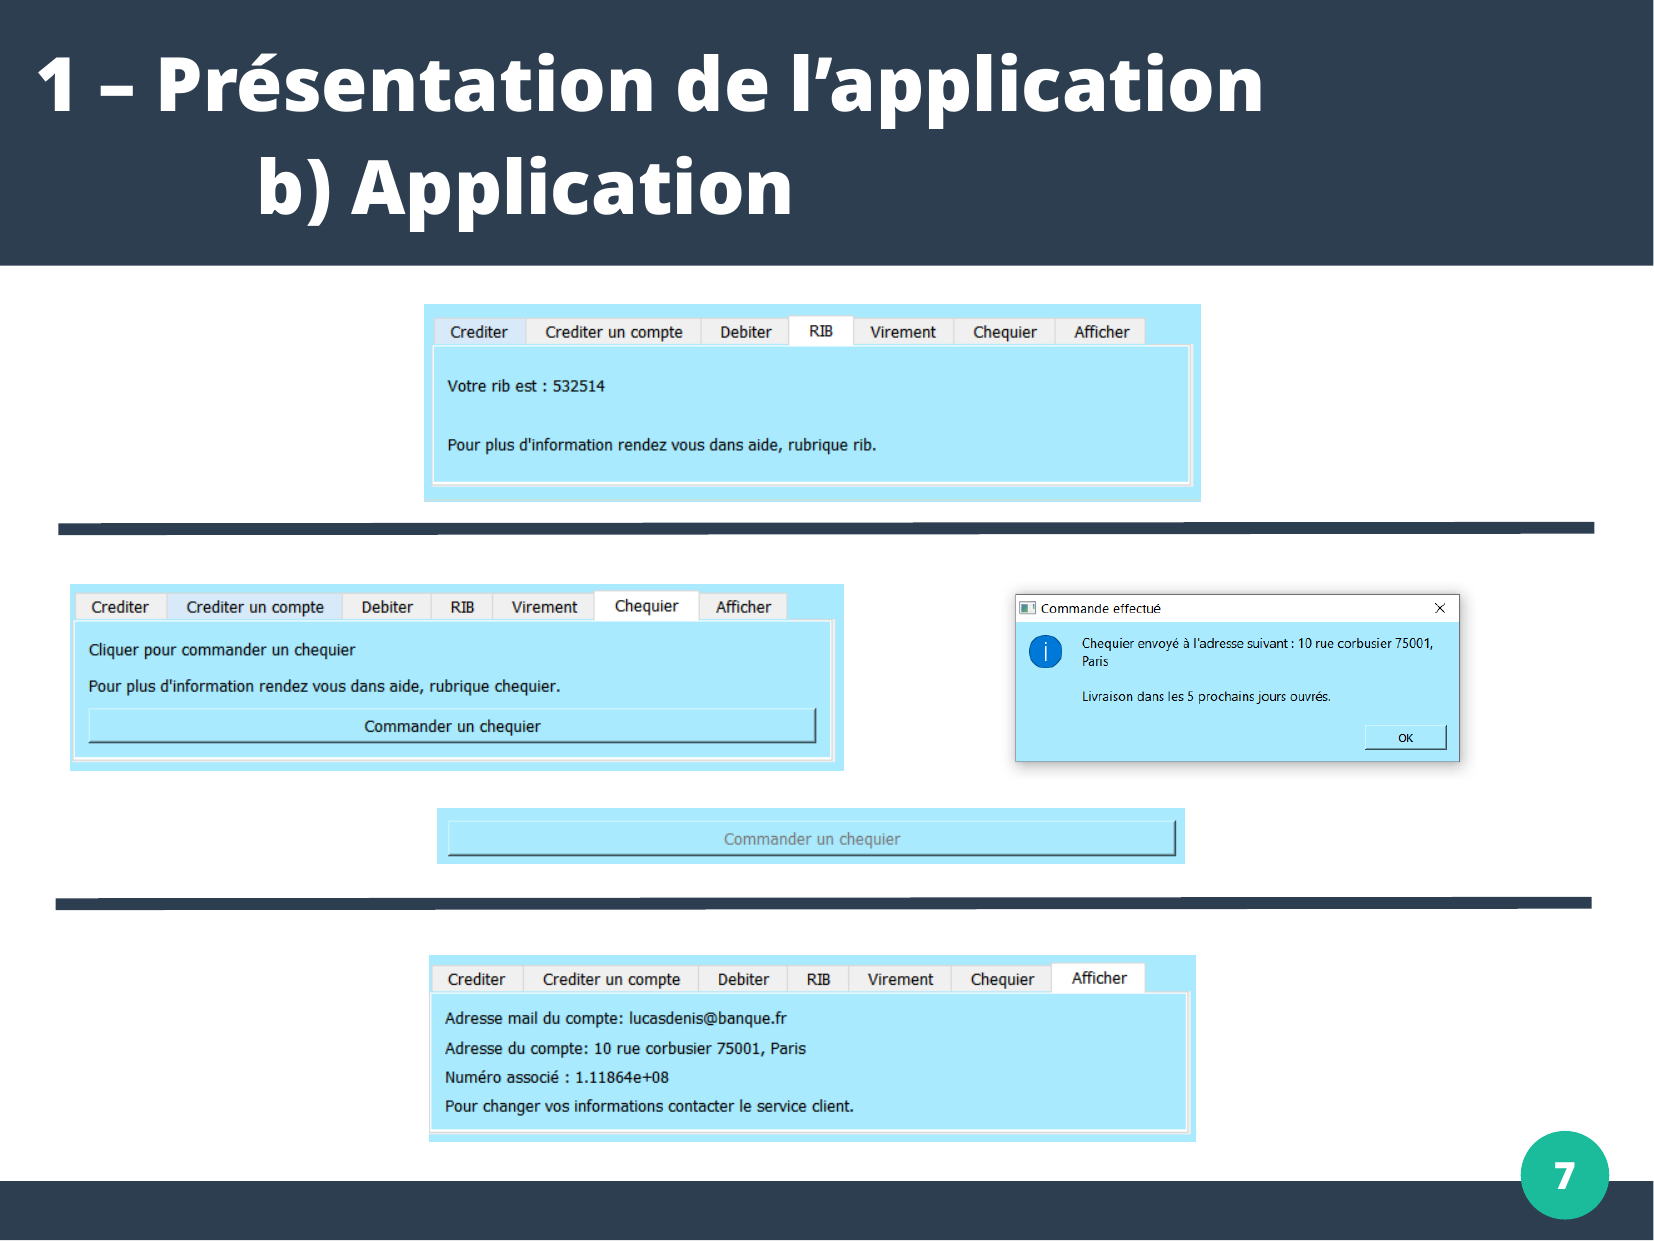

# 1 – Présentation de l’application b) Application
7